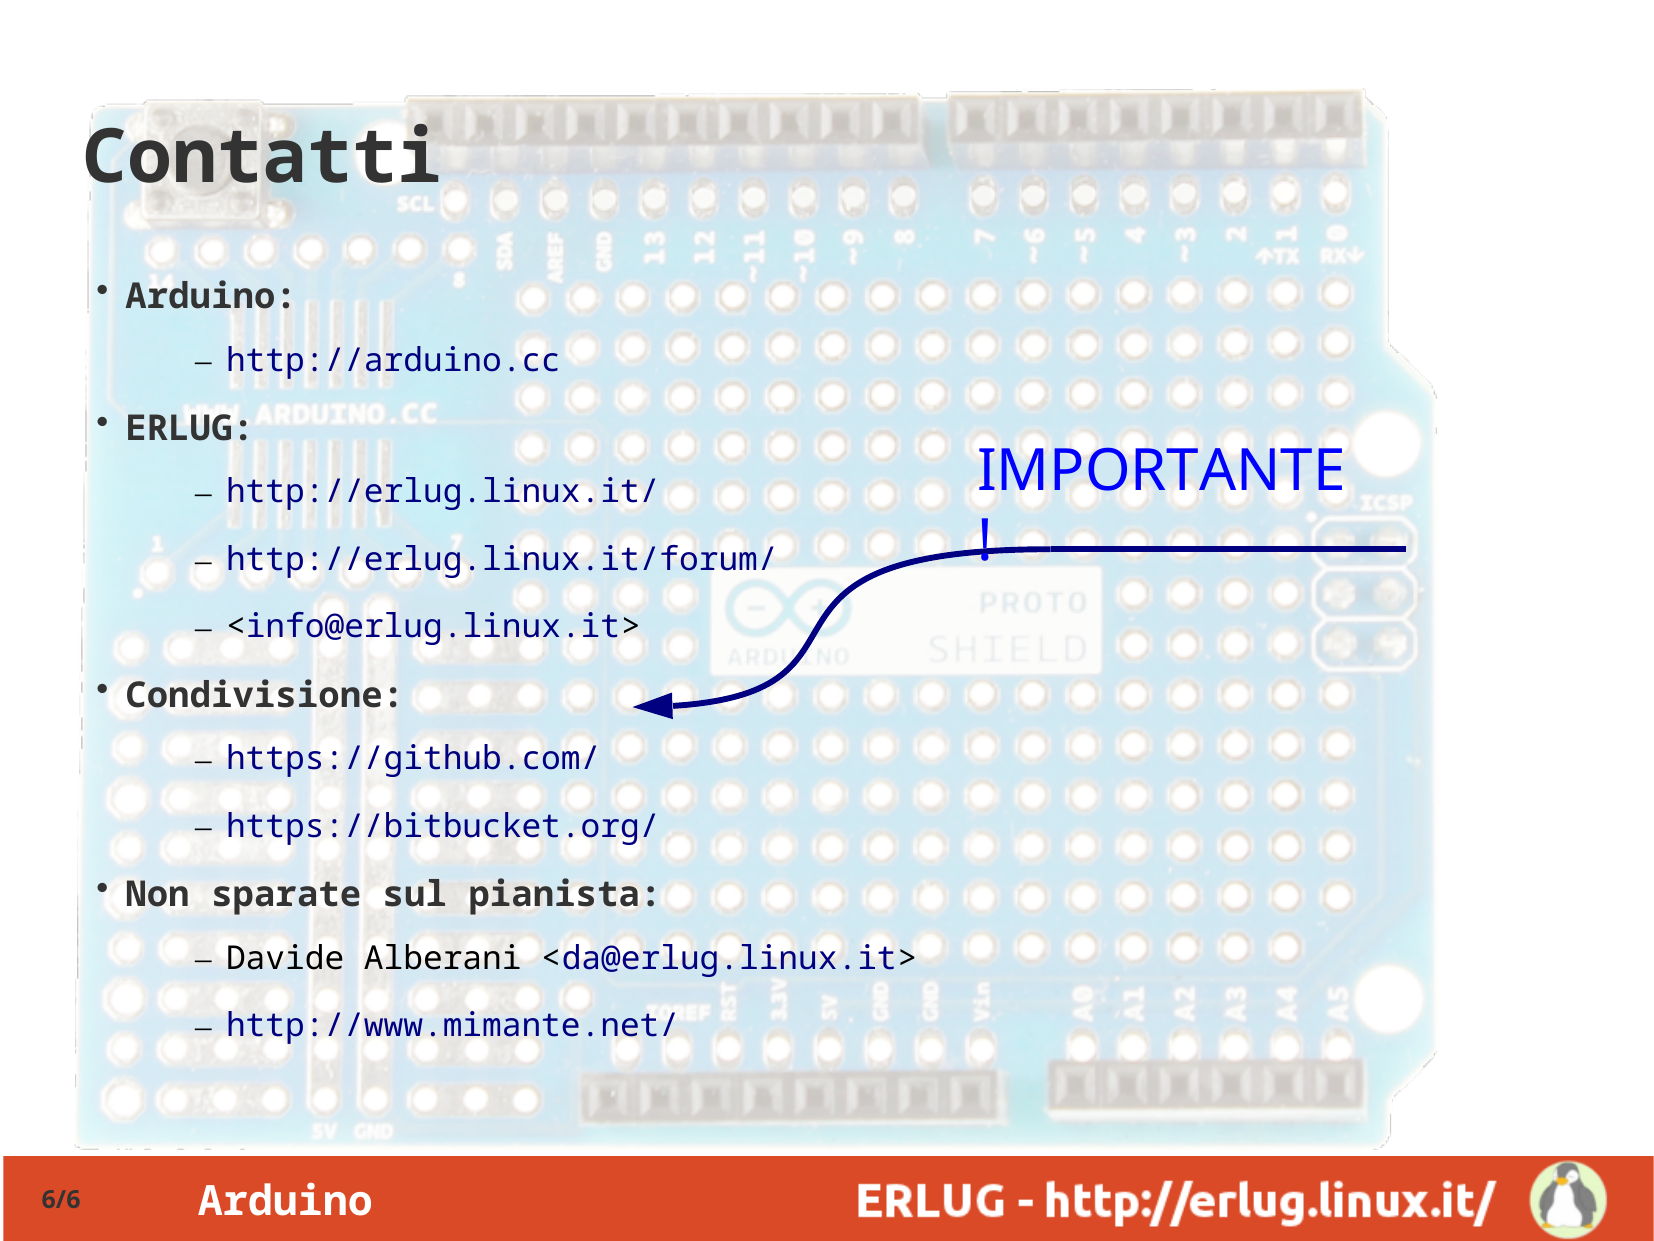

# Contatti
Arduino:
http://arduino.cc
ERLUG:
http://erlug.linux.it/
http://erlug.linux.it/forum/
<info@erlug.linux.it>
Condivisione:
https://github.com/
https://bitbucket.org/
Non sparate sul pianista:
Davide Alberani <da@erlug.linux.it>
http://www.mimante.net/
IMPORTANTE!